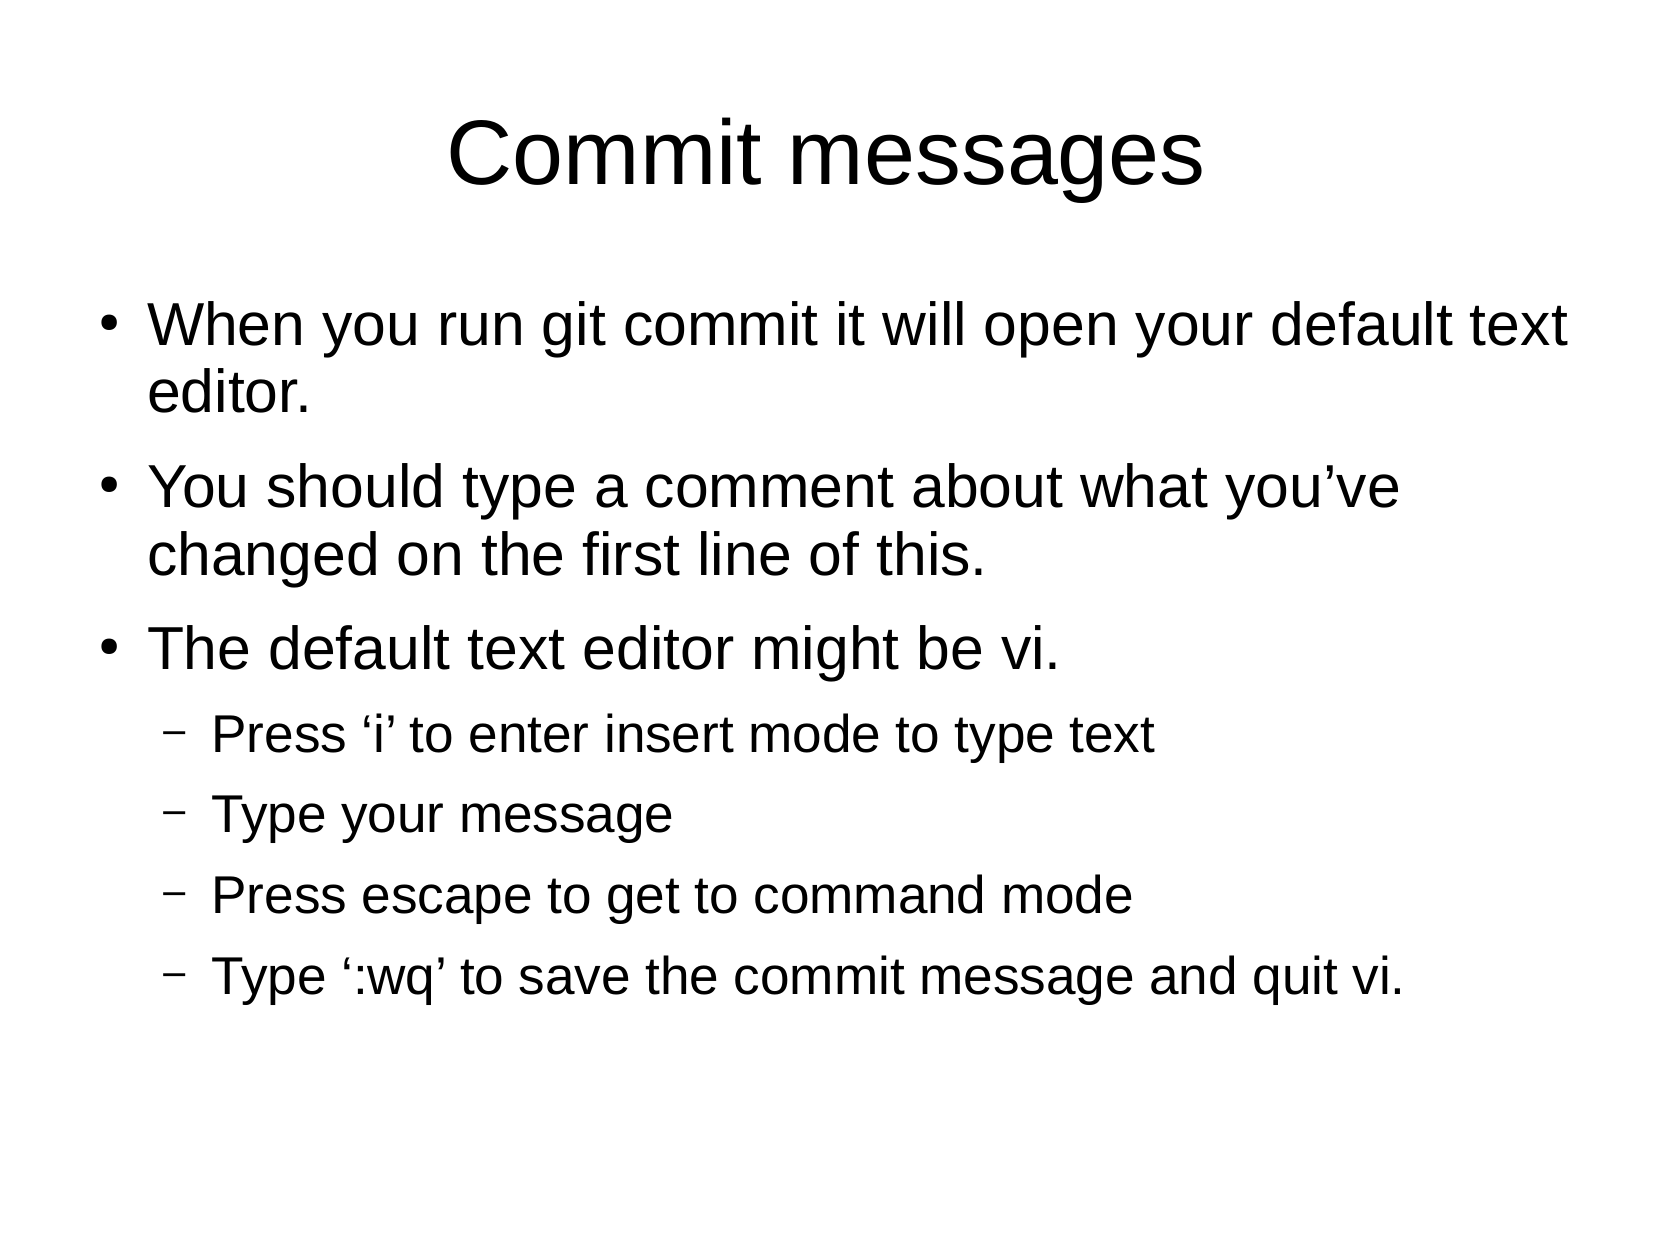

# Commit messages
When you run git commit it will open your default text editor.
You should type a comment about what you’ve changed on the first line of this.
The default text editor might be vi.
Press ‘i’ to enter insert mode to type text
Type your message
Press escape to get to command mode
Type ‘:wq’ to save the commit message and quit vi.